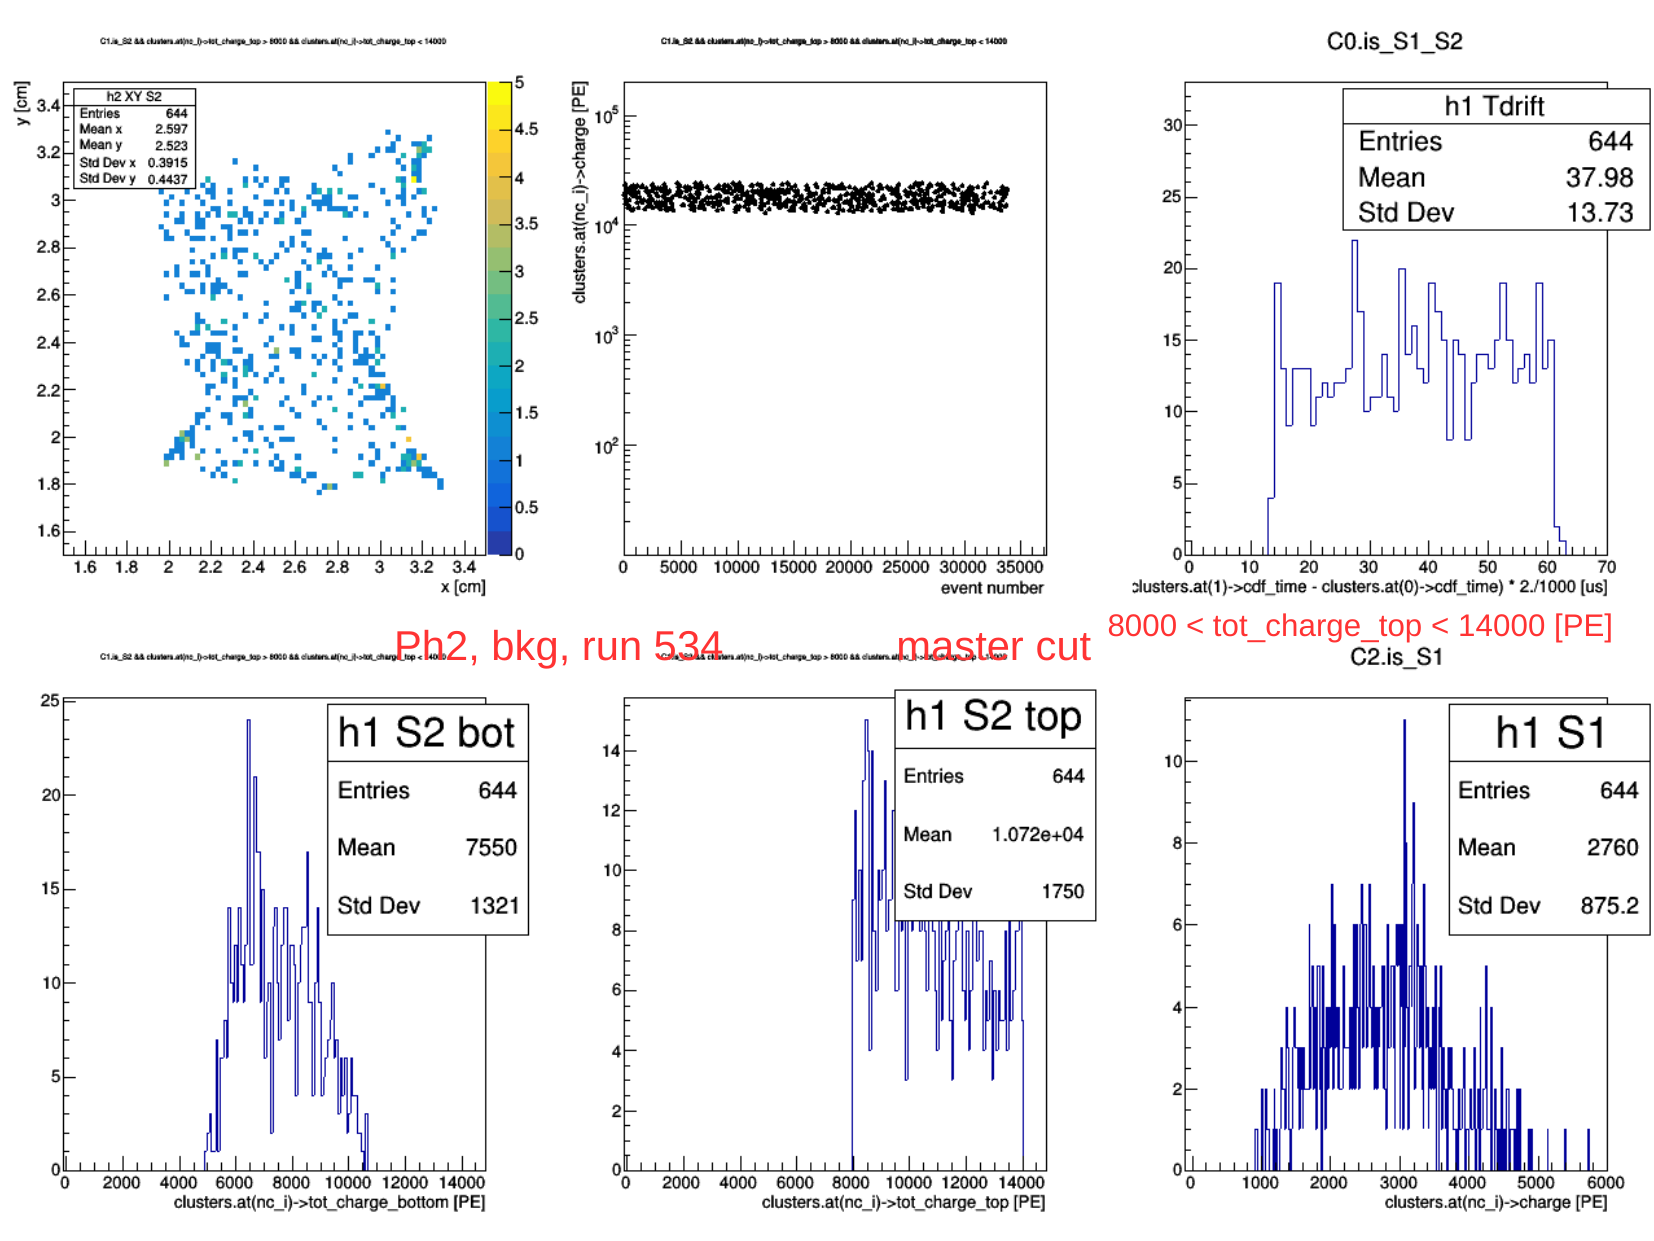

8000 < tot_charge_top < 14000 [PE]
Ph2, bkg, run 534
master cut